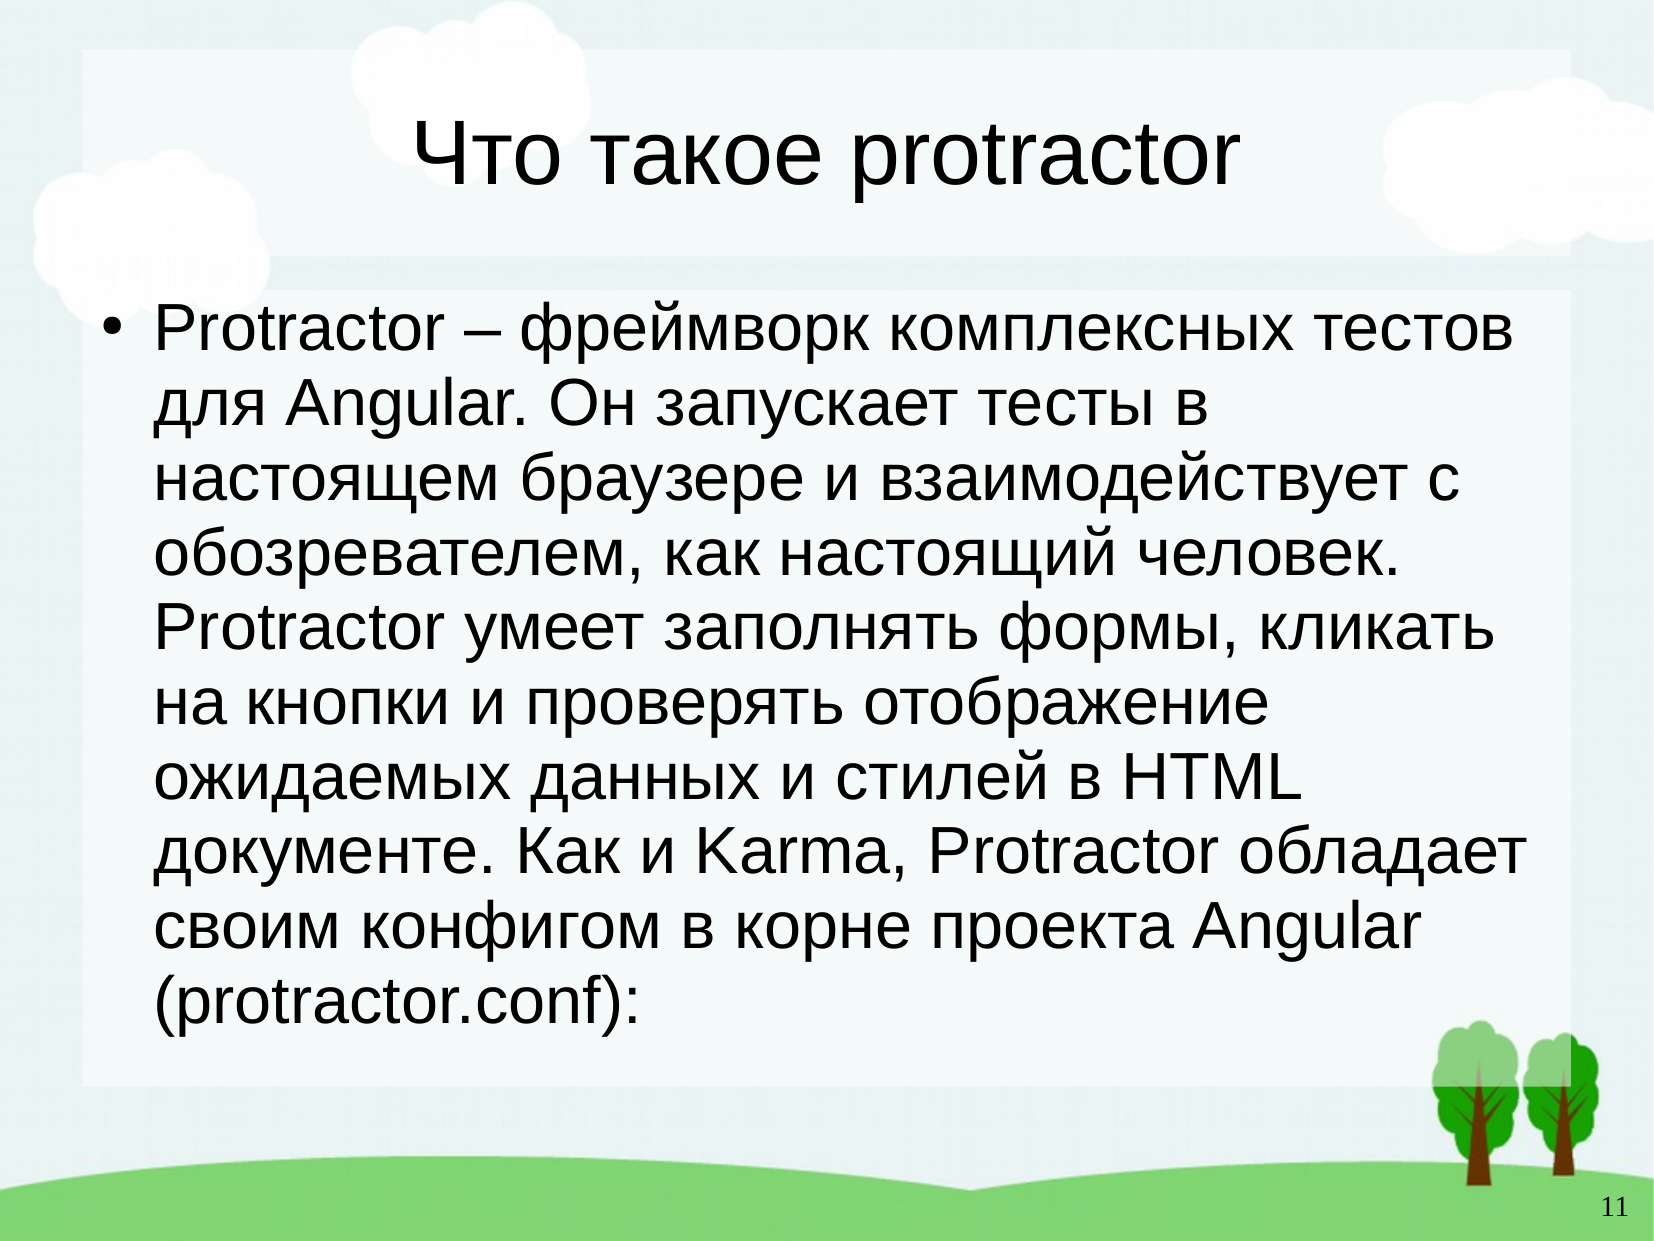

# Что такое protractor
Protractor – фреймворк комплексных тестов для Angular. Он запускает тесты в настоящем браузере и взаимодействует с обозревателем, как настоящий человек. Protractor умеет заполнять формы, кликать на кнопки и проверять отображение ожидаемых данных и стилей в HTML документе. Как и Karma, Protractor обладает своим конфигом в корне проекта Angular (protractor.conf):
11